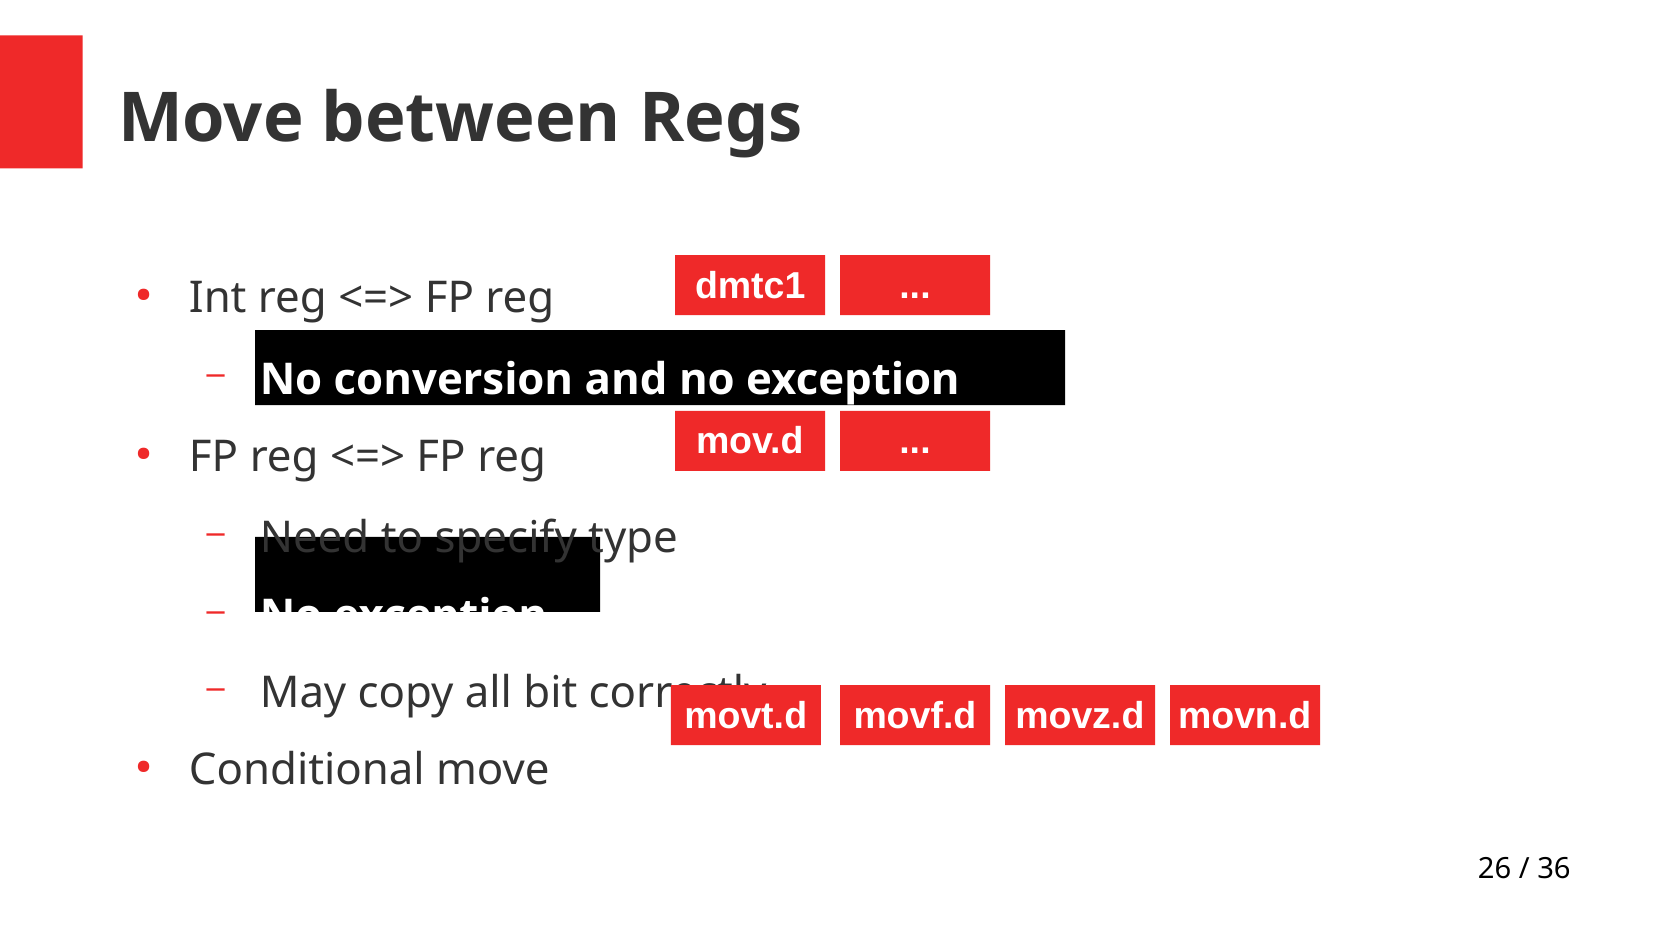

# Move between Regs
dmtc1
...
Int reg <=> FP reg
No conversion and no exception
FP reg <=> FP reg
Need to specify type
No exception
May copy all bit correctly
Conditional move
mov.d
...
movt.d
movf.d
movz.d
movn.d
26